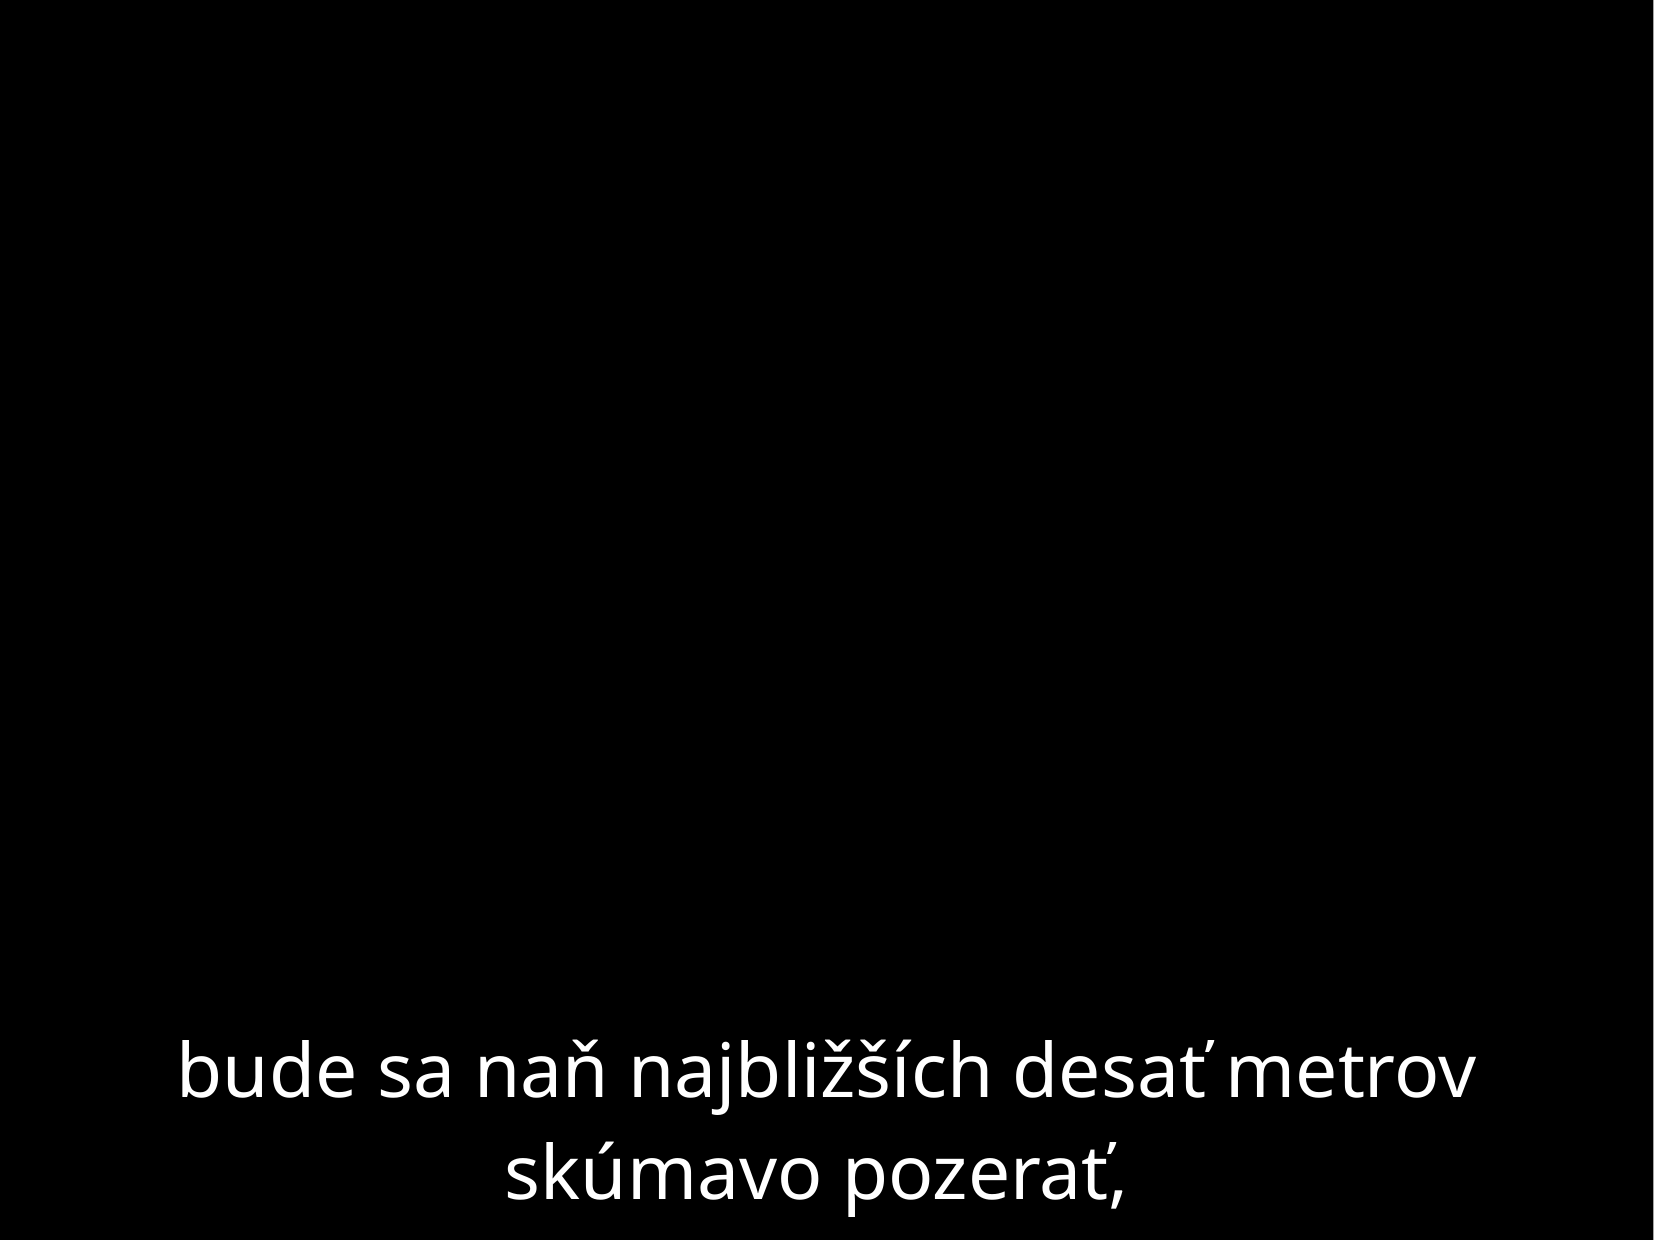

# bude sa naň najbližších desať metrov skúmavo pozerať,